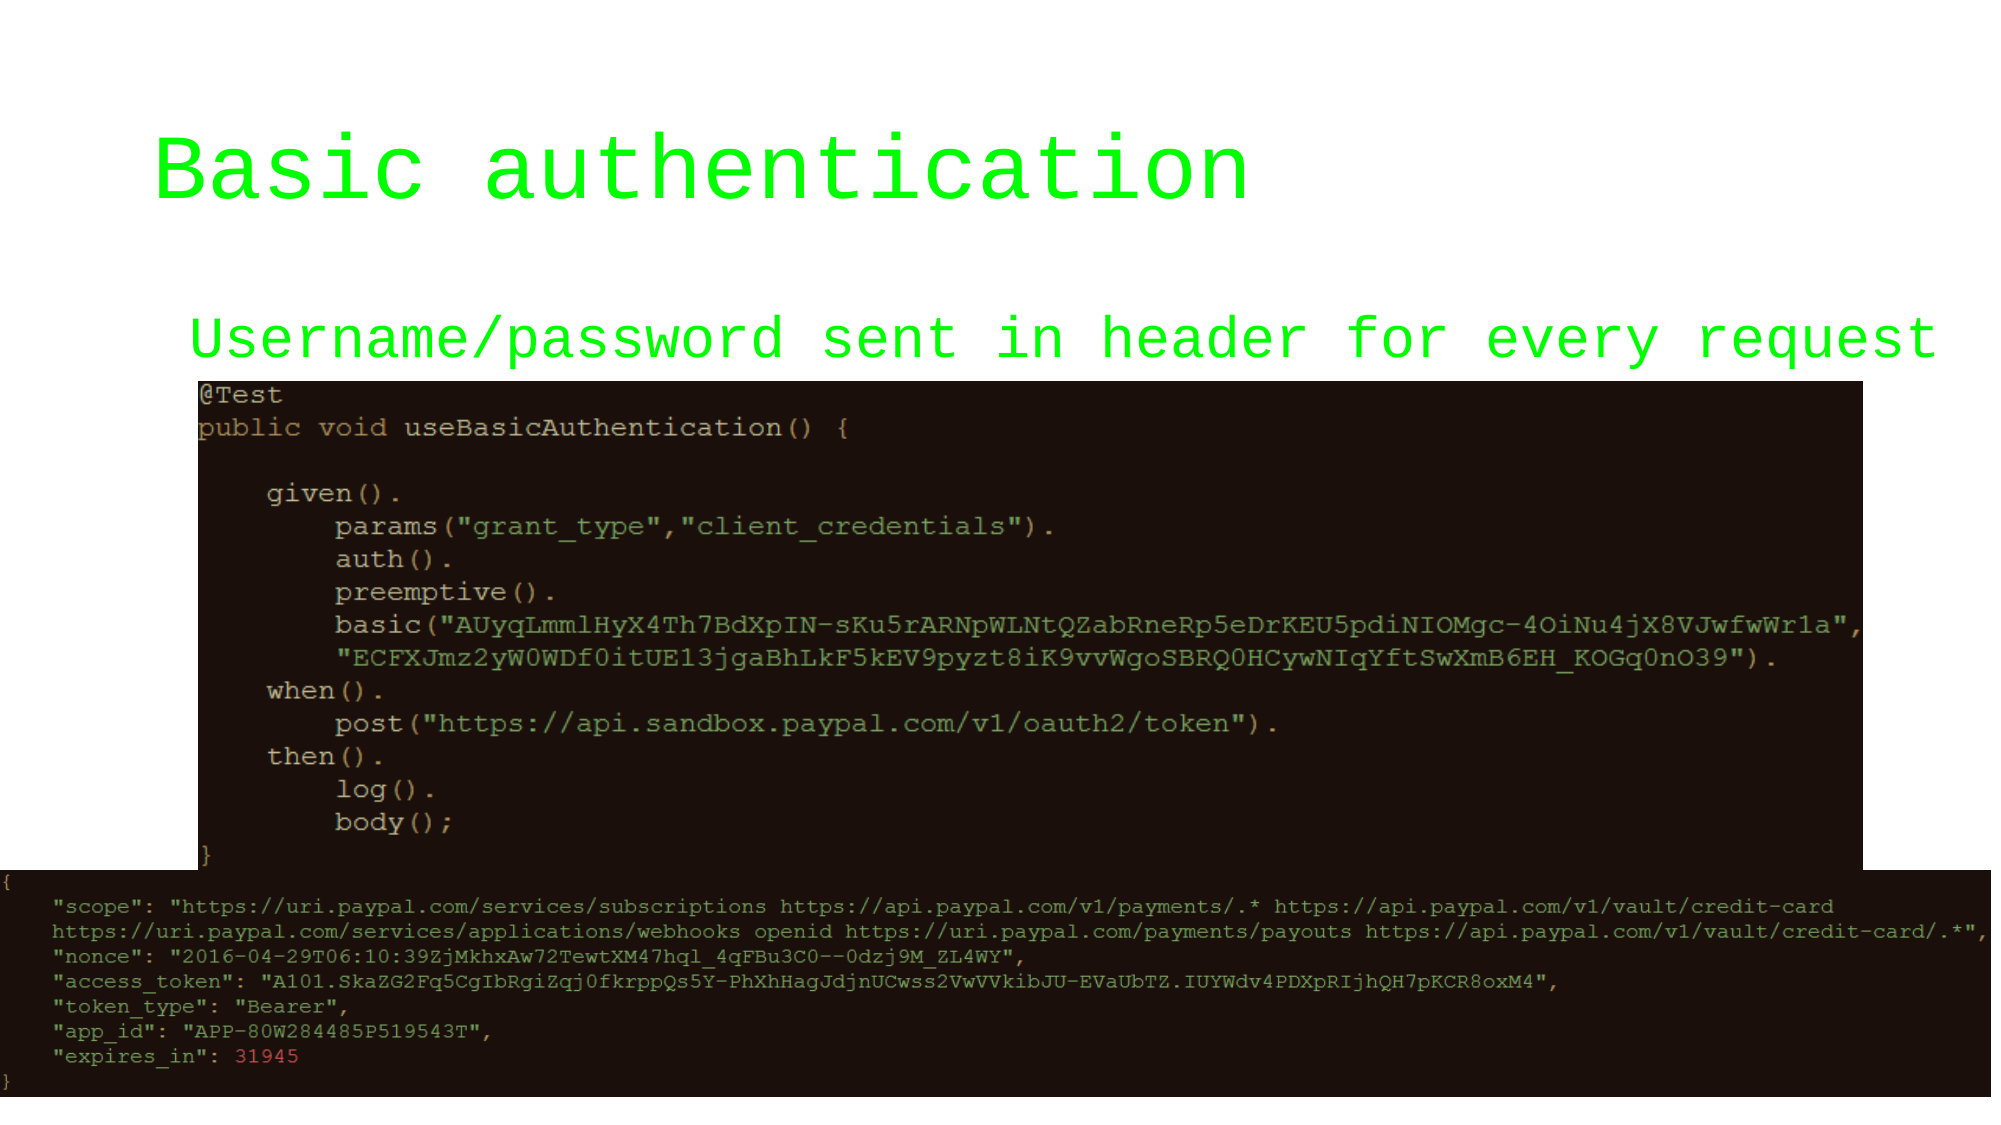

# Basic authentication
Username/password sent in header for every request